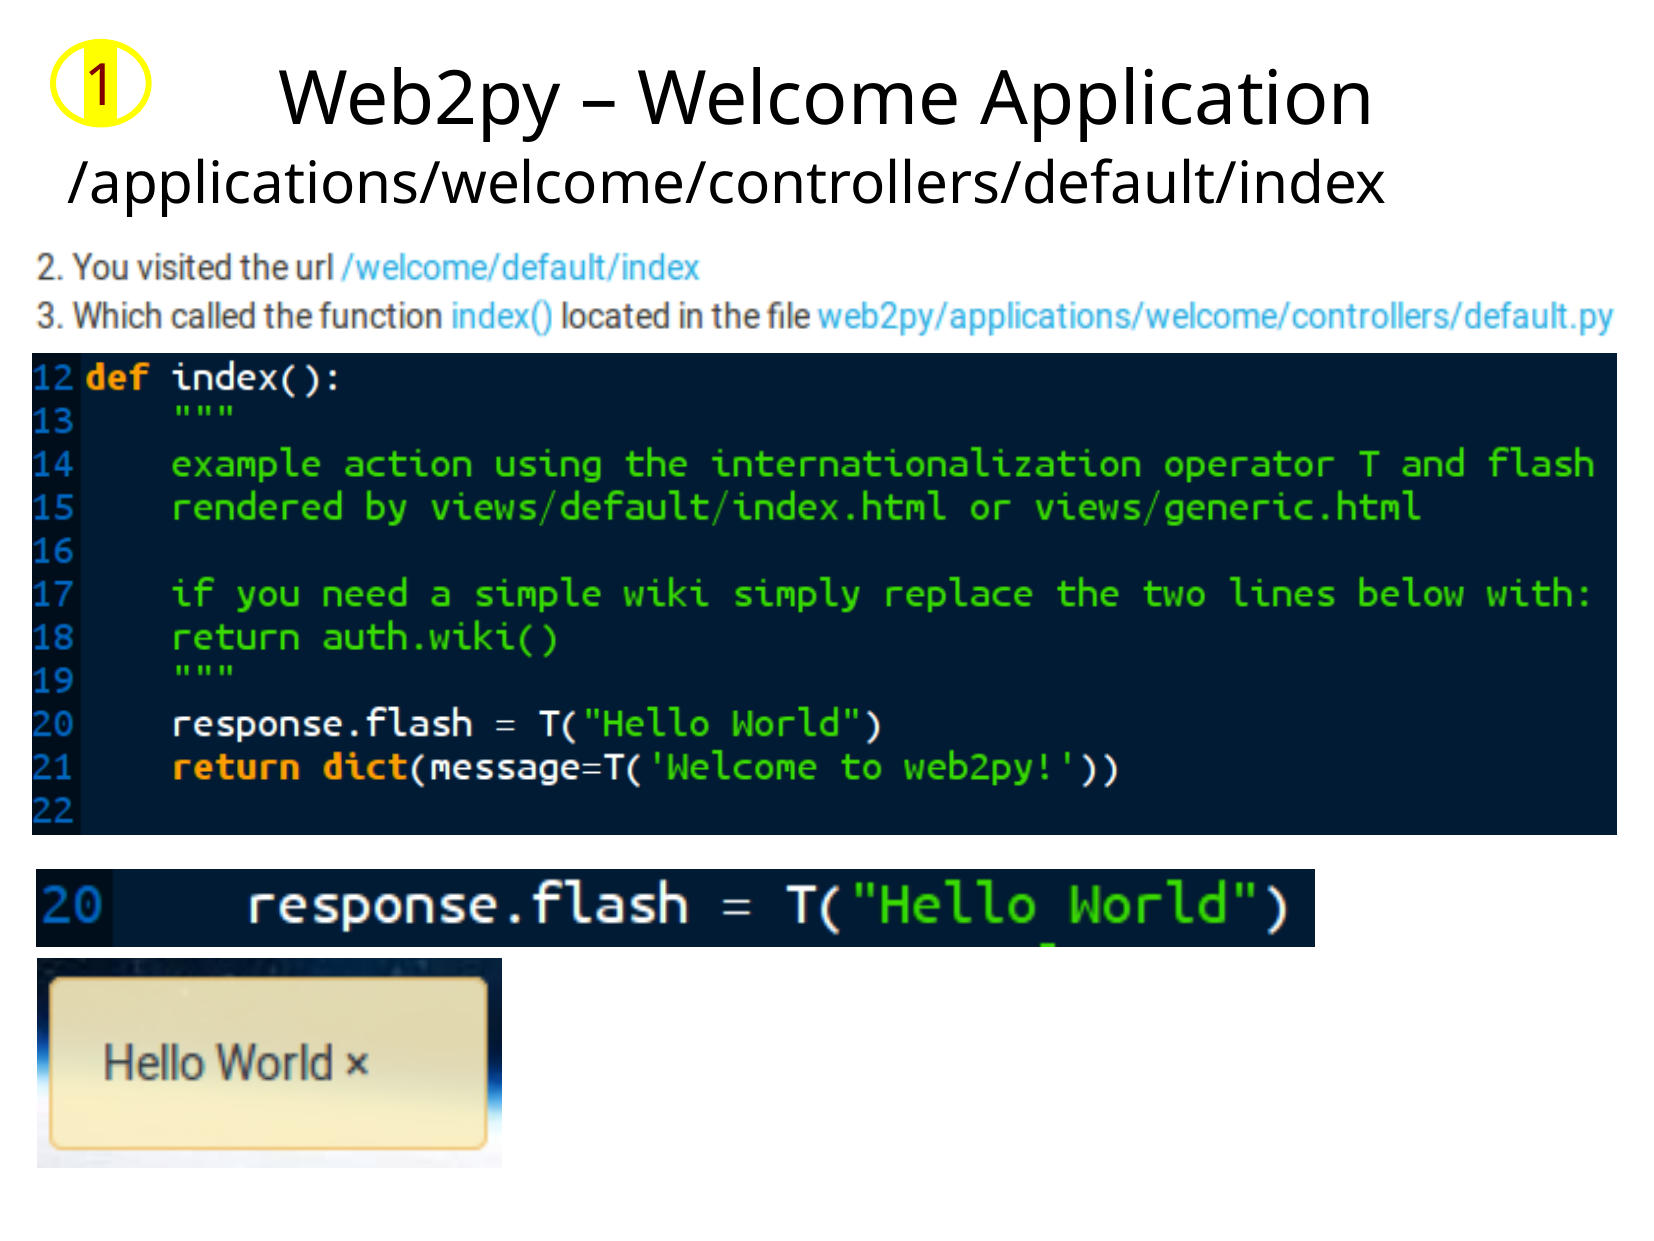

1
# Web2py – Welcome Application
/applications/welcome/controllers/default/index